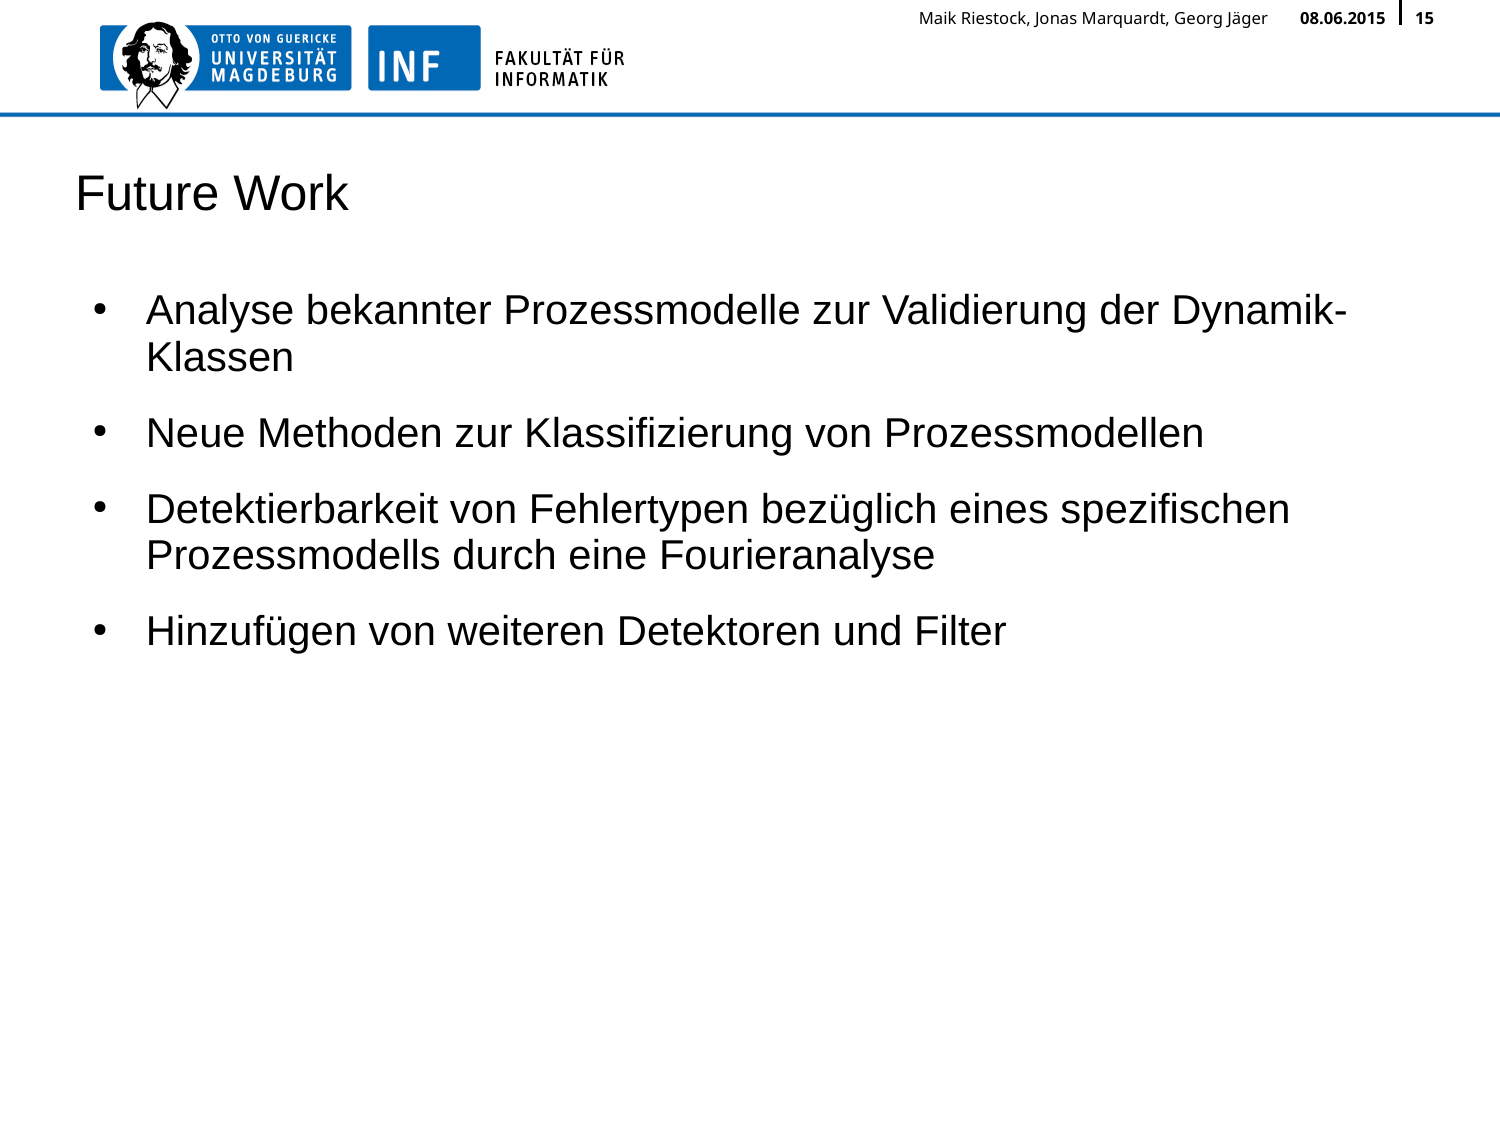

# Future Work
Analyse bekannter Prozessmodelle zur Validierung der Dynamik-Klassen
Neue Methoden zur Klassifizierung von Prozessmodellen
Detektierbarkeit von Fehlertypen bezüglich eines spezifischen Prozessmodells durch eine Fourieranalyse
Hinzufügen von weiteren Detektoren und Filter